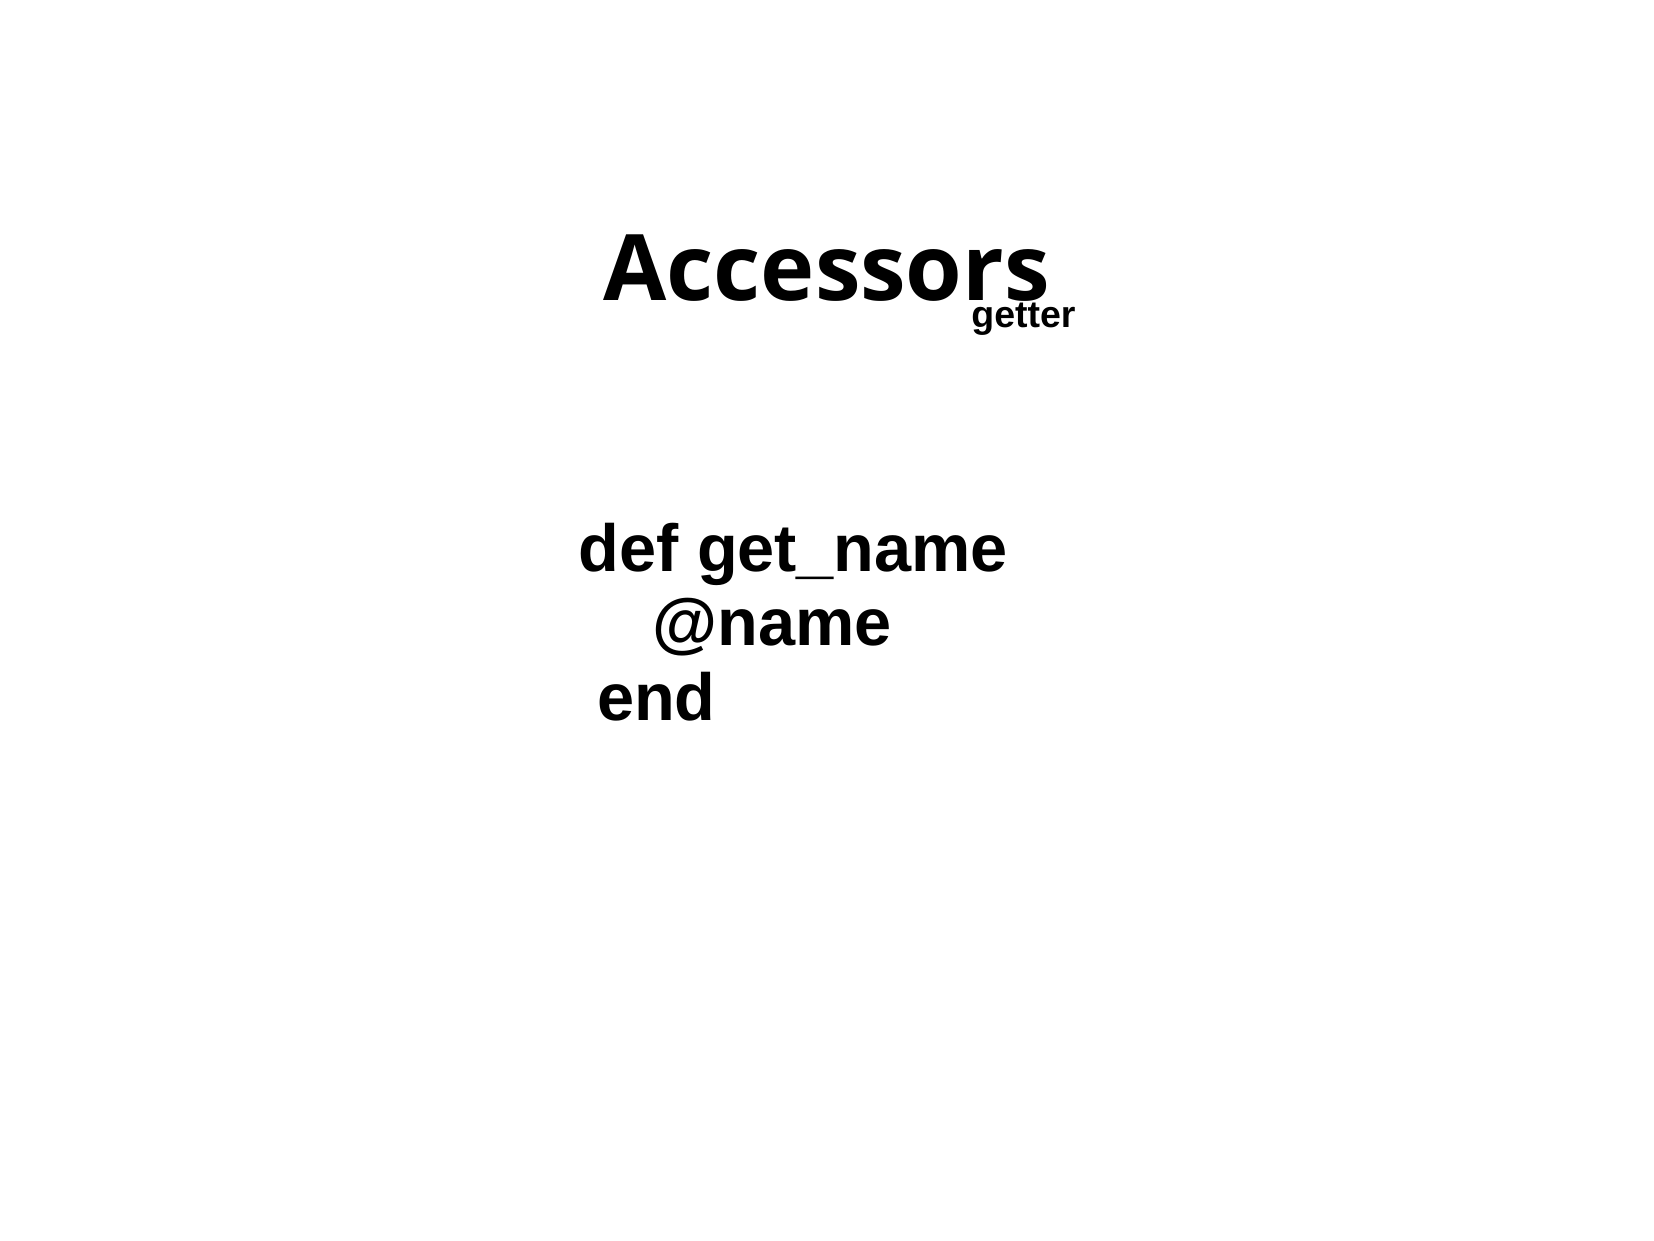

# Accessors
getter
def get_name
 @name
 end